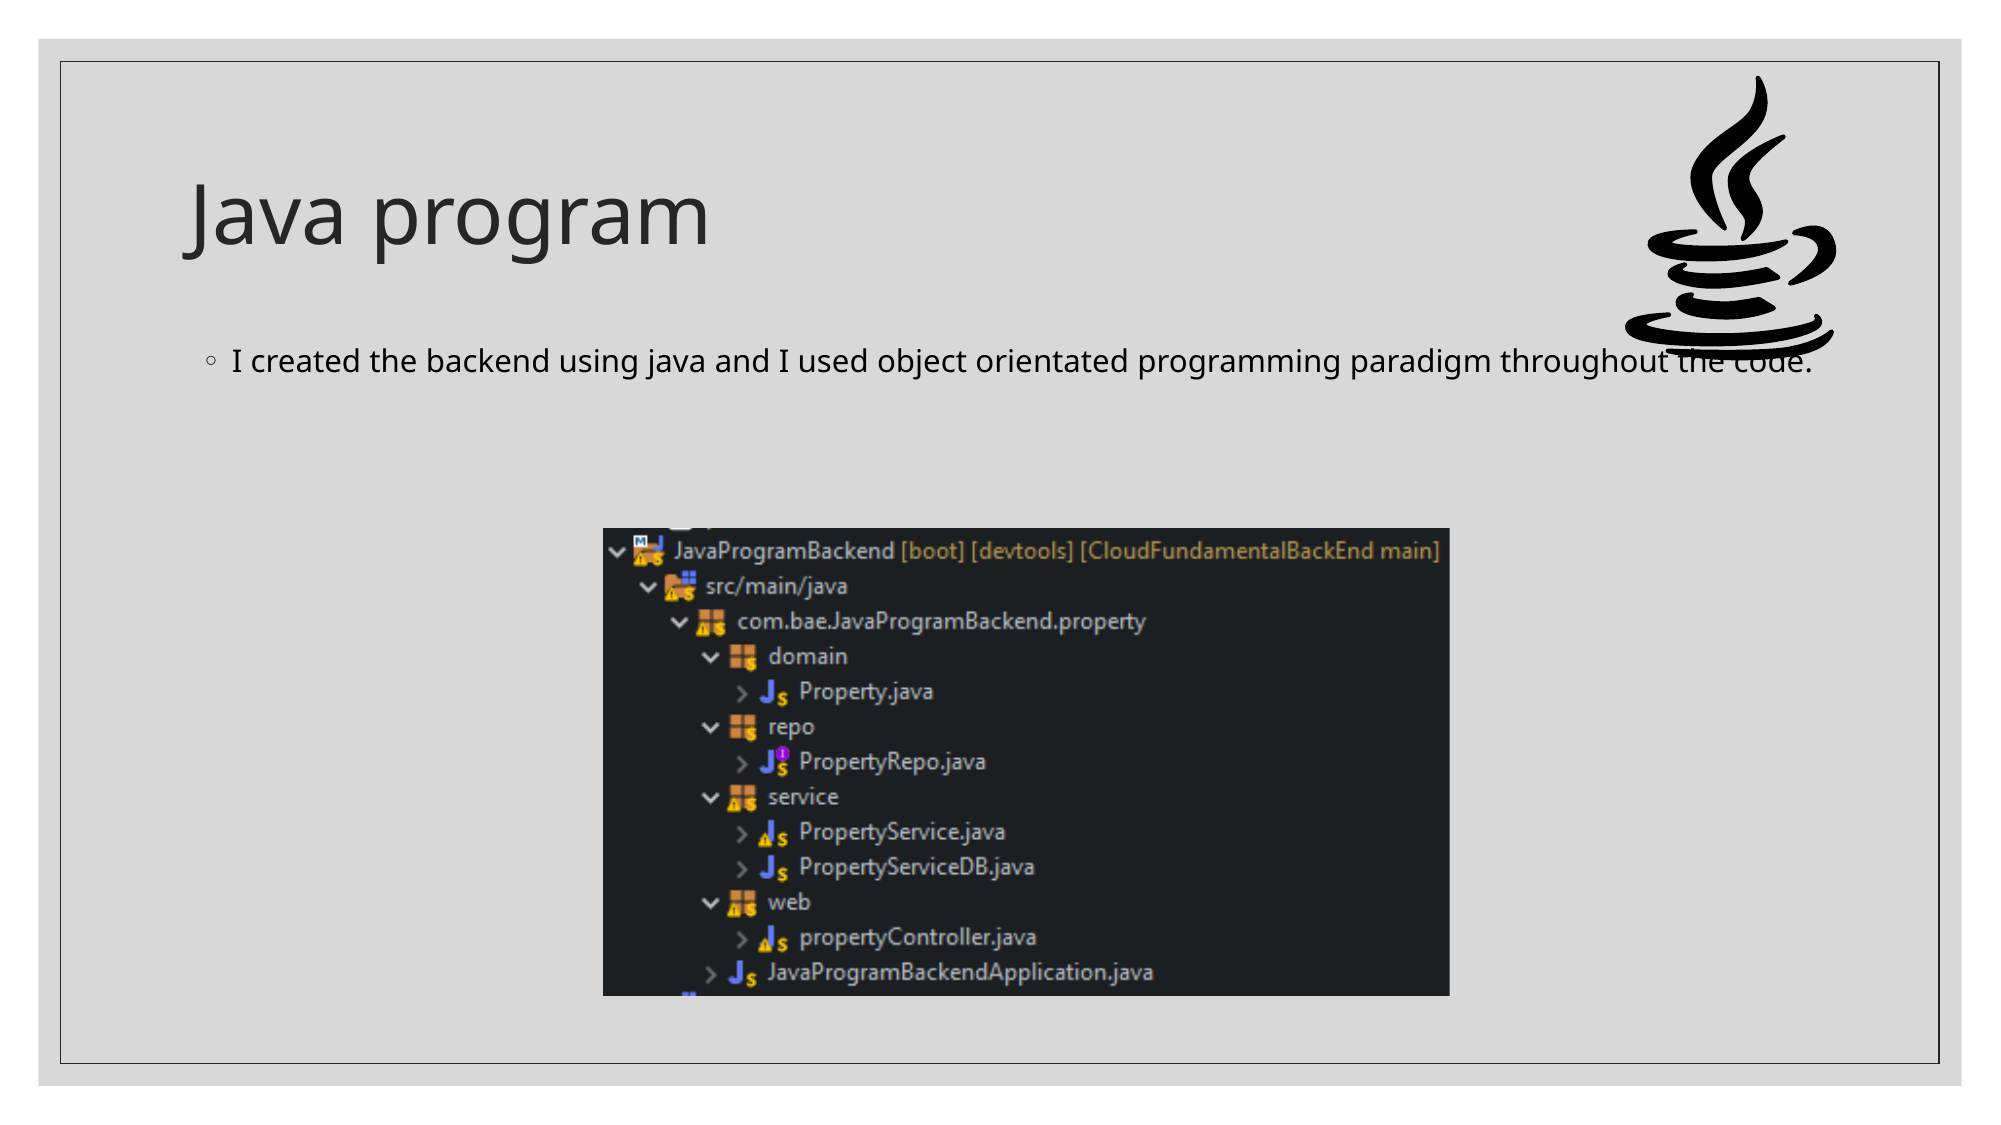

# Java program
I created the backend using java and I used object orientated programming paradigm throughout the code.